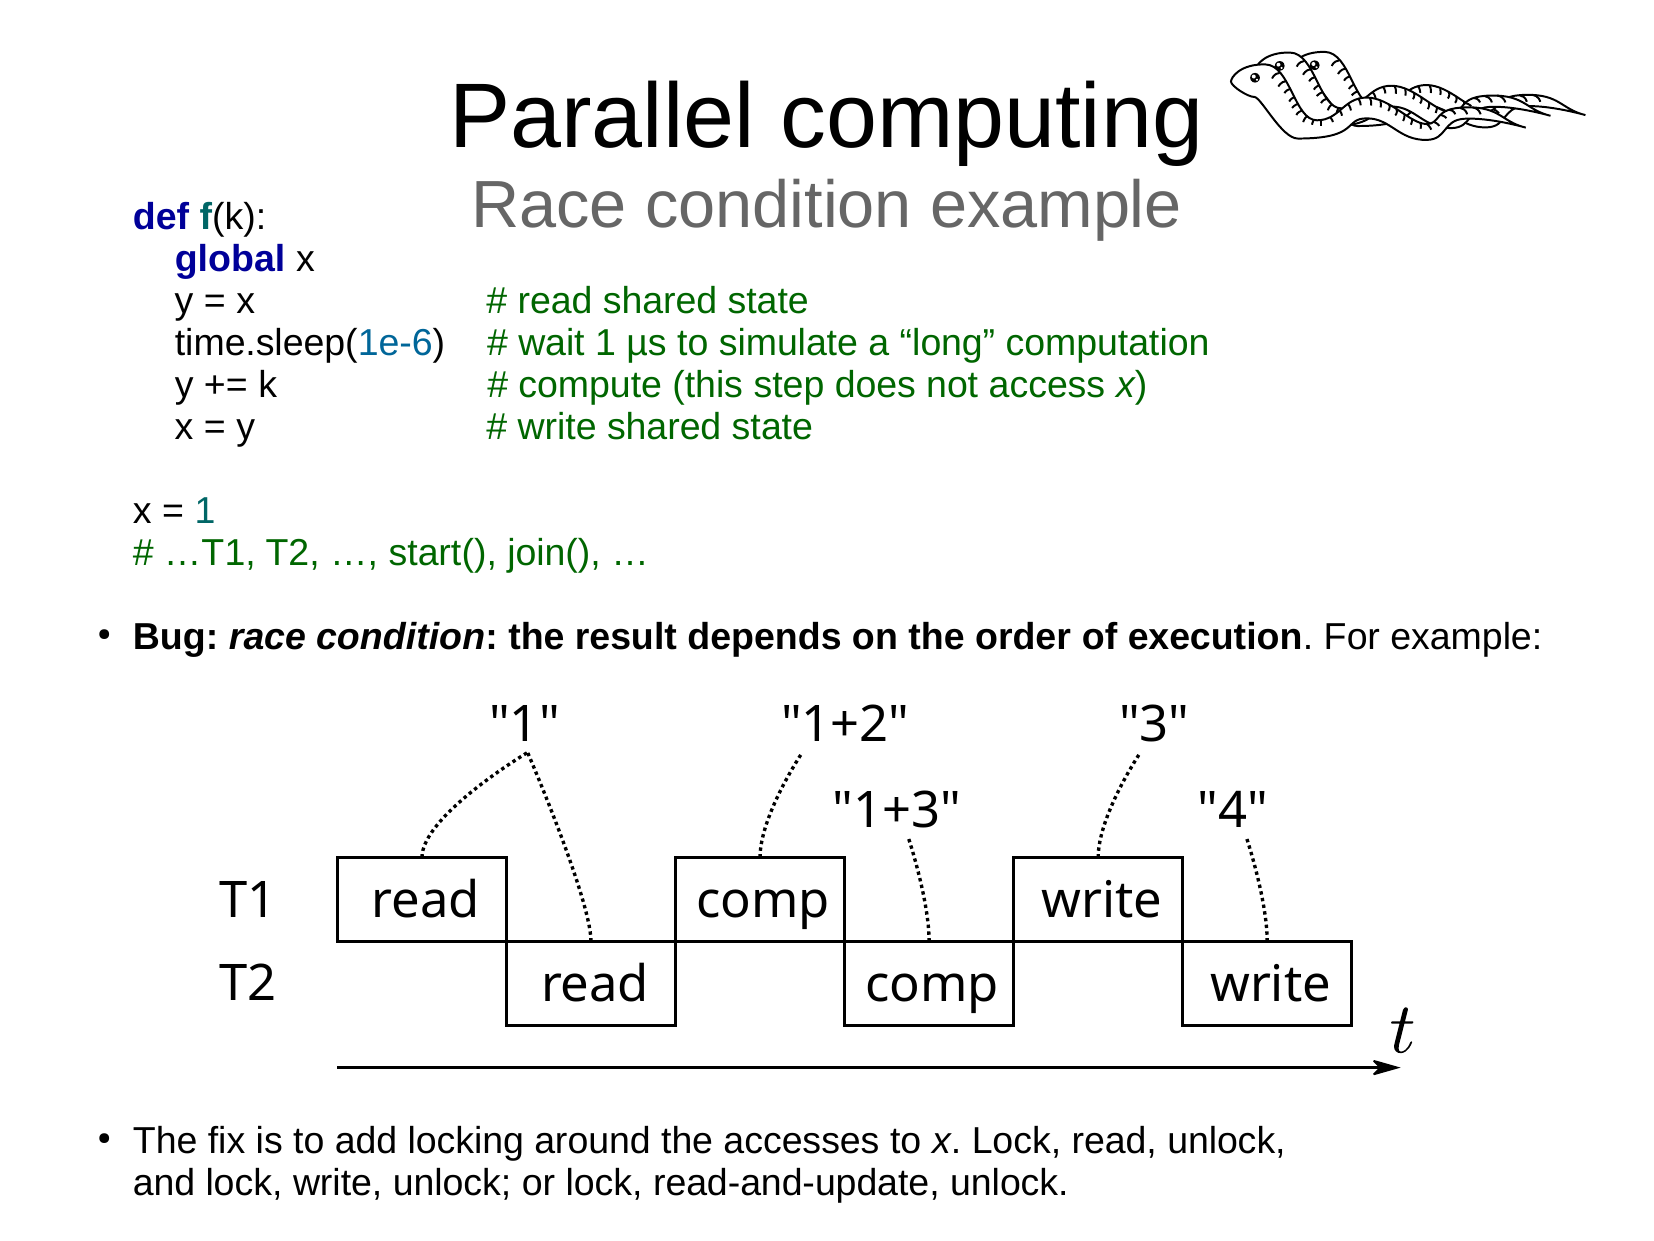

# Parallel computing Race condition example
def f(k):
 global x
 y = x # read shared state
 time.sleep(1e-6) # wait 1 µs to simulate a “long” computation
 y += k # compute (this step does not access x)
 x = y # write shared state
x = 1
# …T1, T2, …, start(), join(), …
Bug: race condition: the result depends on the order of execution. For example:
The fix is to add locking around the accesses to x. Lock, read, unlock,
and lock, write, unlock; or lock, read-and-update, unlock.